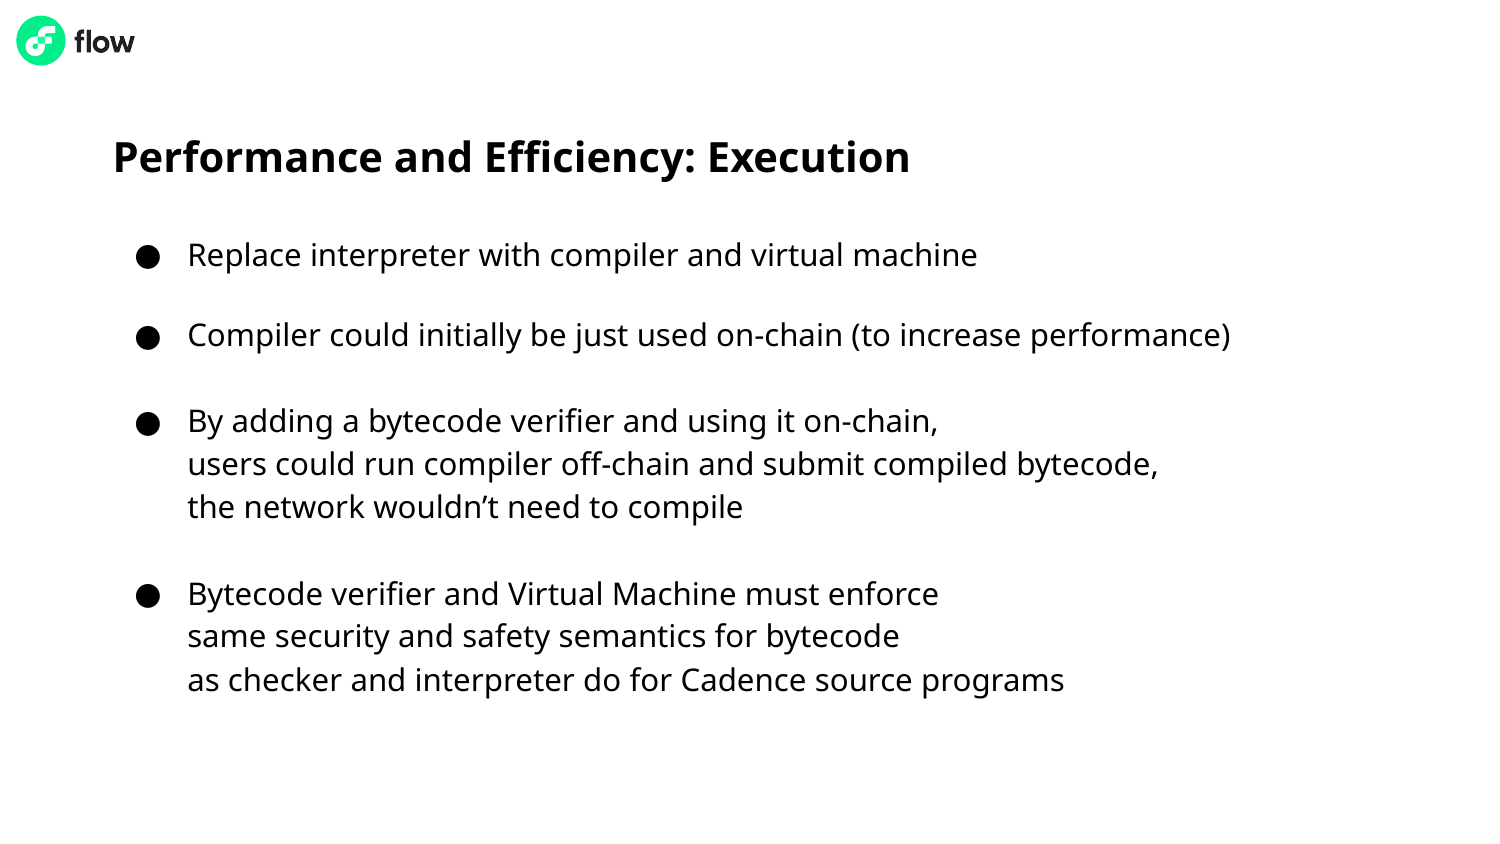

Performance and Efficiency: Execution
Replace interpreter with compiler and virtual machine
Compiler could initially be just used on-chain (to increase performance)
By adding a bytecode verifier and using it on-chain,
users could run compiler off-chain and submit compiled bytecode,
the network wouldn’t need to compile
Bytecode verifier and Virtual Machine must enforce
same security and safety semantics for bytecode
as checker and interpreter do for Cadence source programs